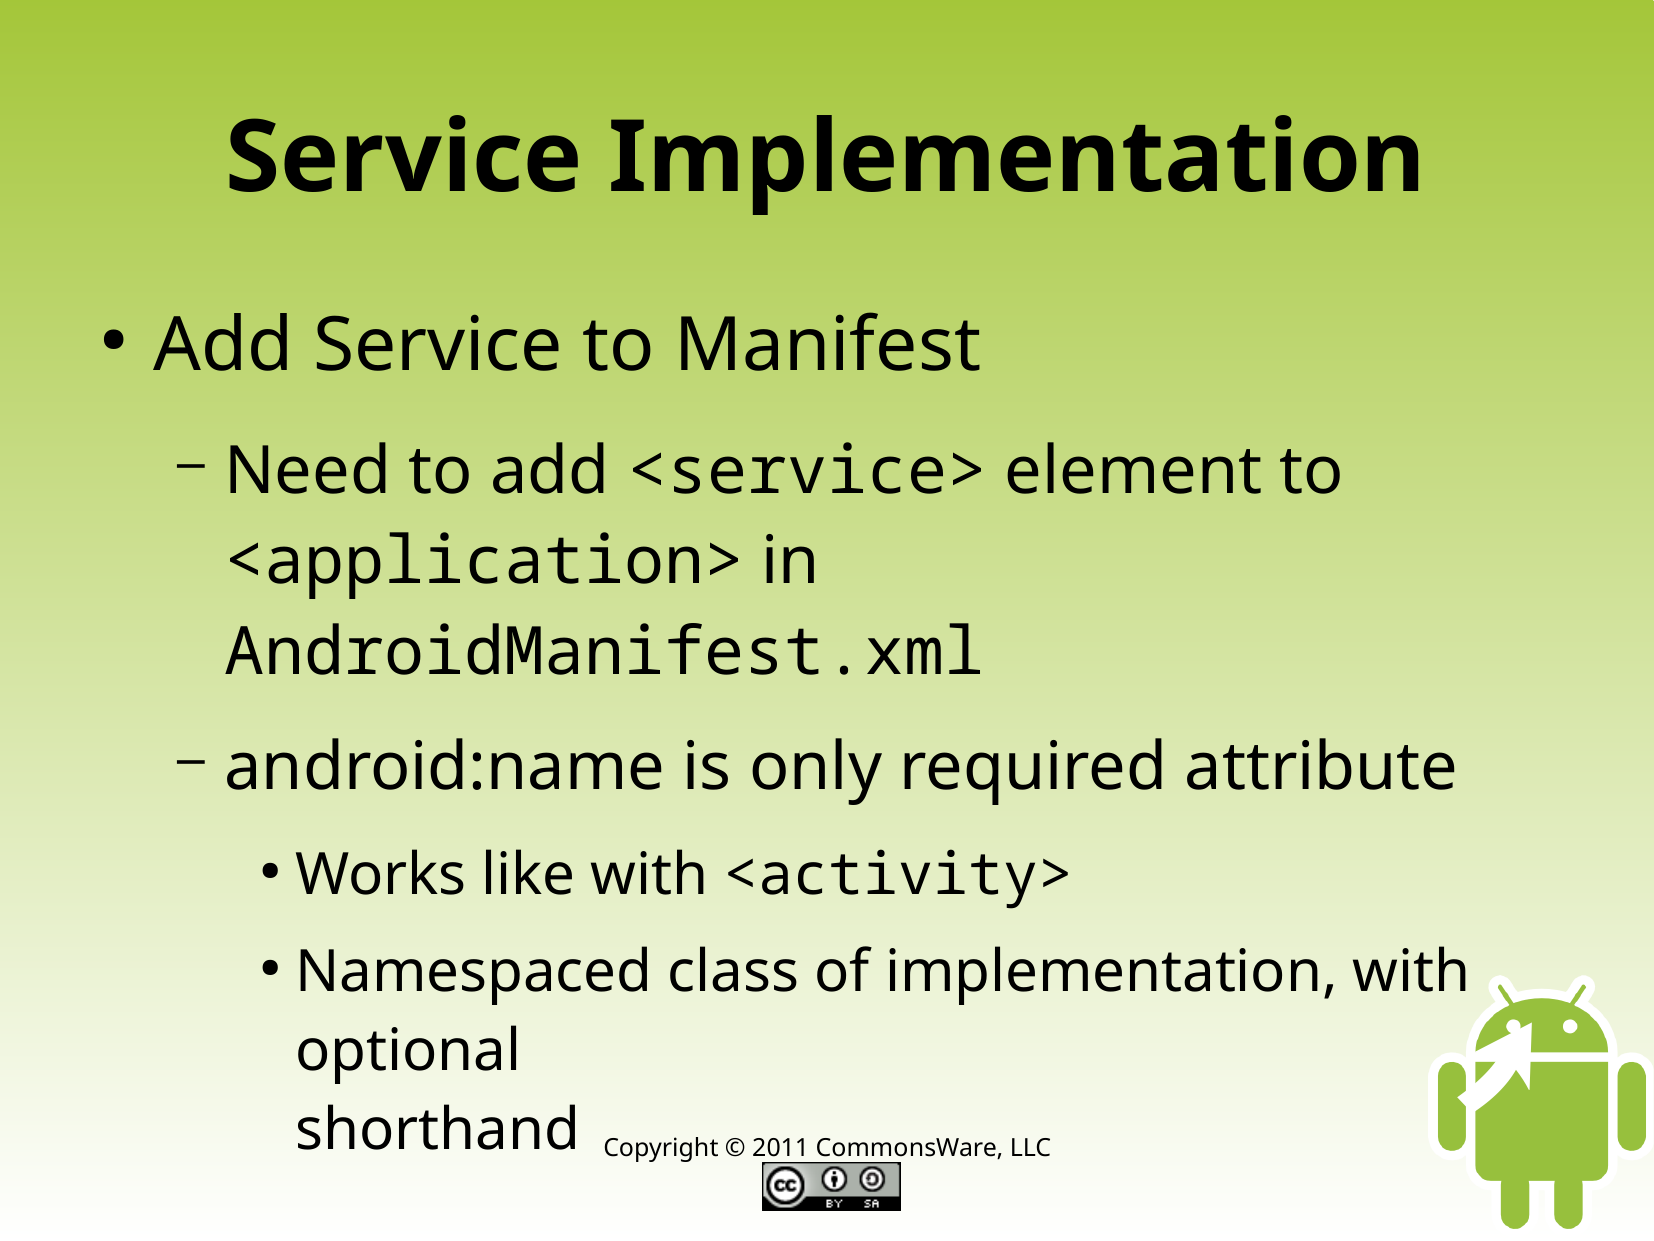

# Service Implementation
Add Service to Manifest
Need to add <service> element to <application> in AndroidManifest.xml
android:name is only required attribute
Works like with <activity>
Namespaced class of implementation, with optional
shorthand
